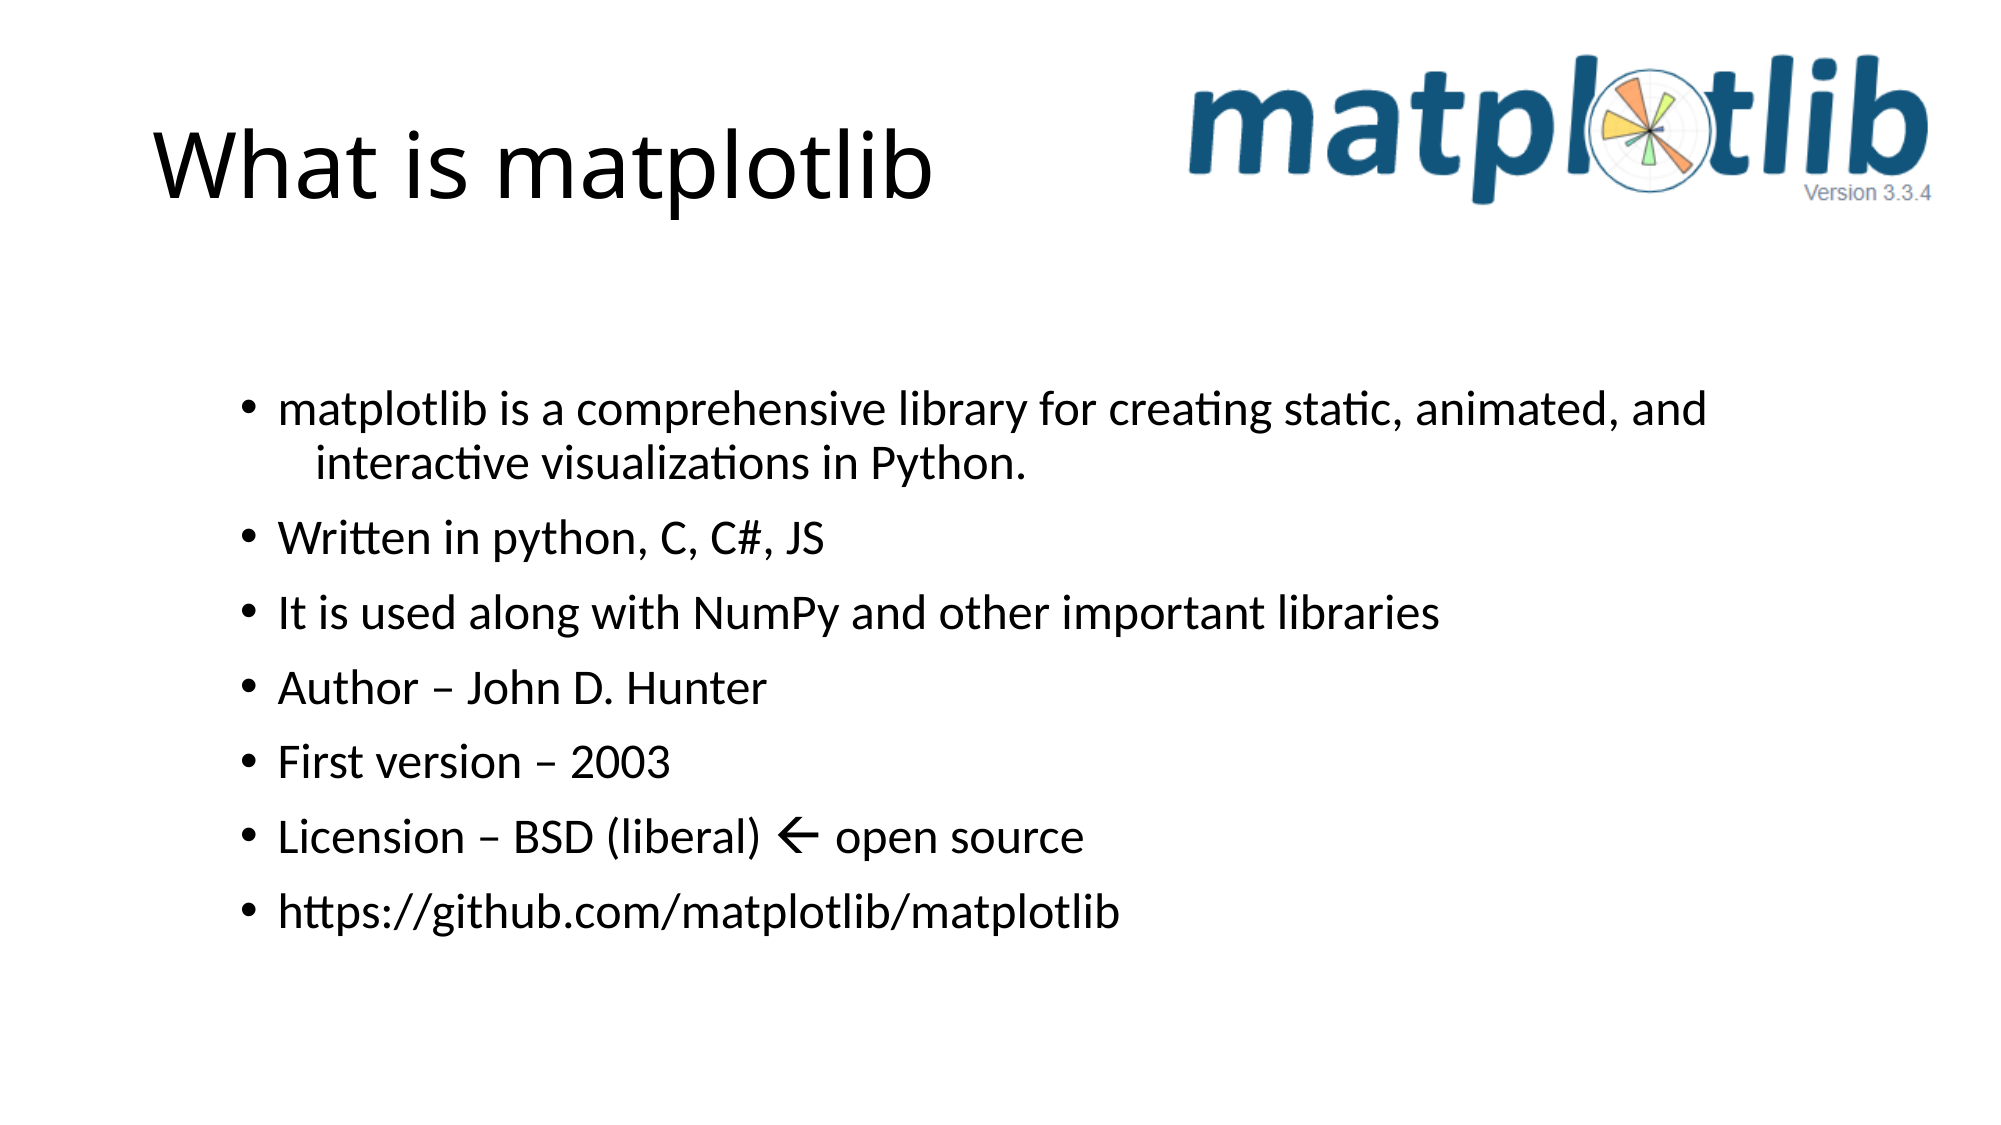

# What is matplotlib
matplotlib is a comprehensive library for creating static, animated, and interactive visualizations in Python.
Written in python, C, C#, JS
It is used along with NumPy and other important libraries
Author – John D. Hunter
First version – 2003
Licension – BSD (liberal)  open source
https://github.com/matplotlib/matplotlib